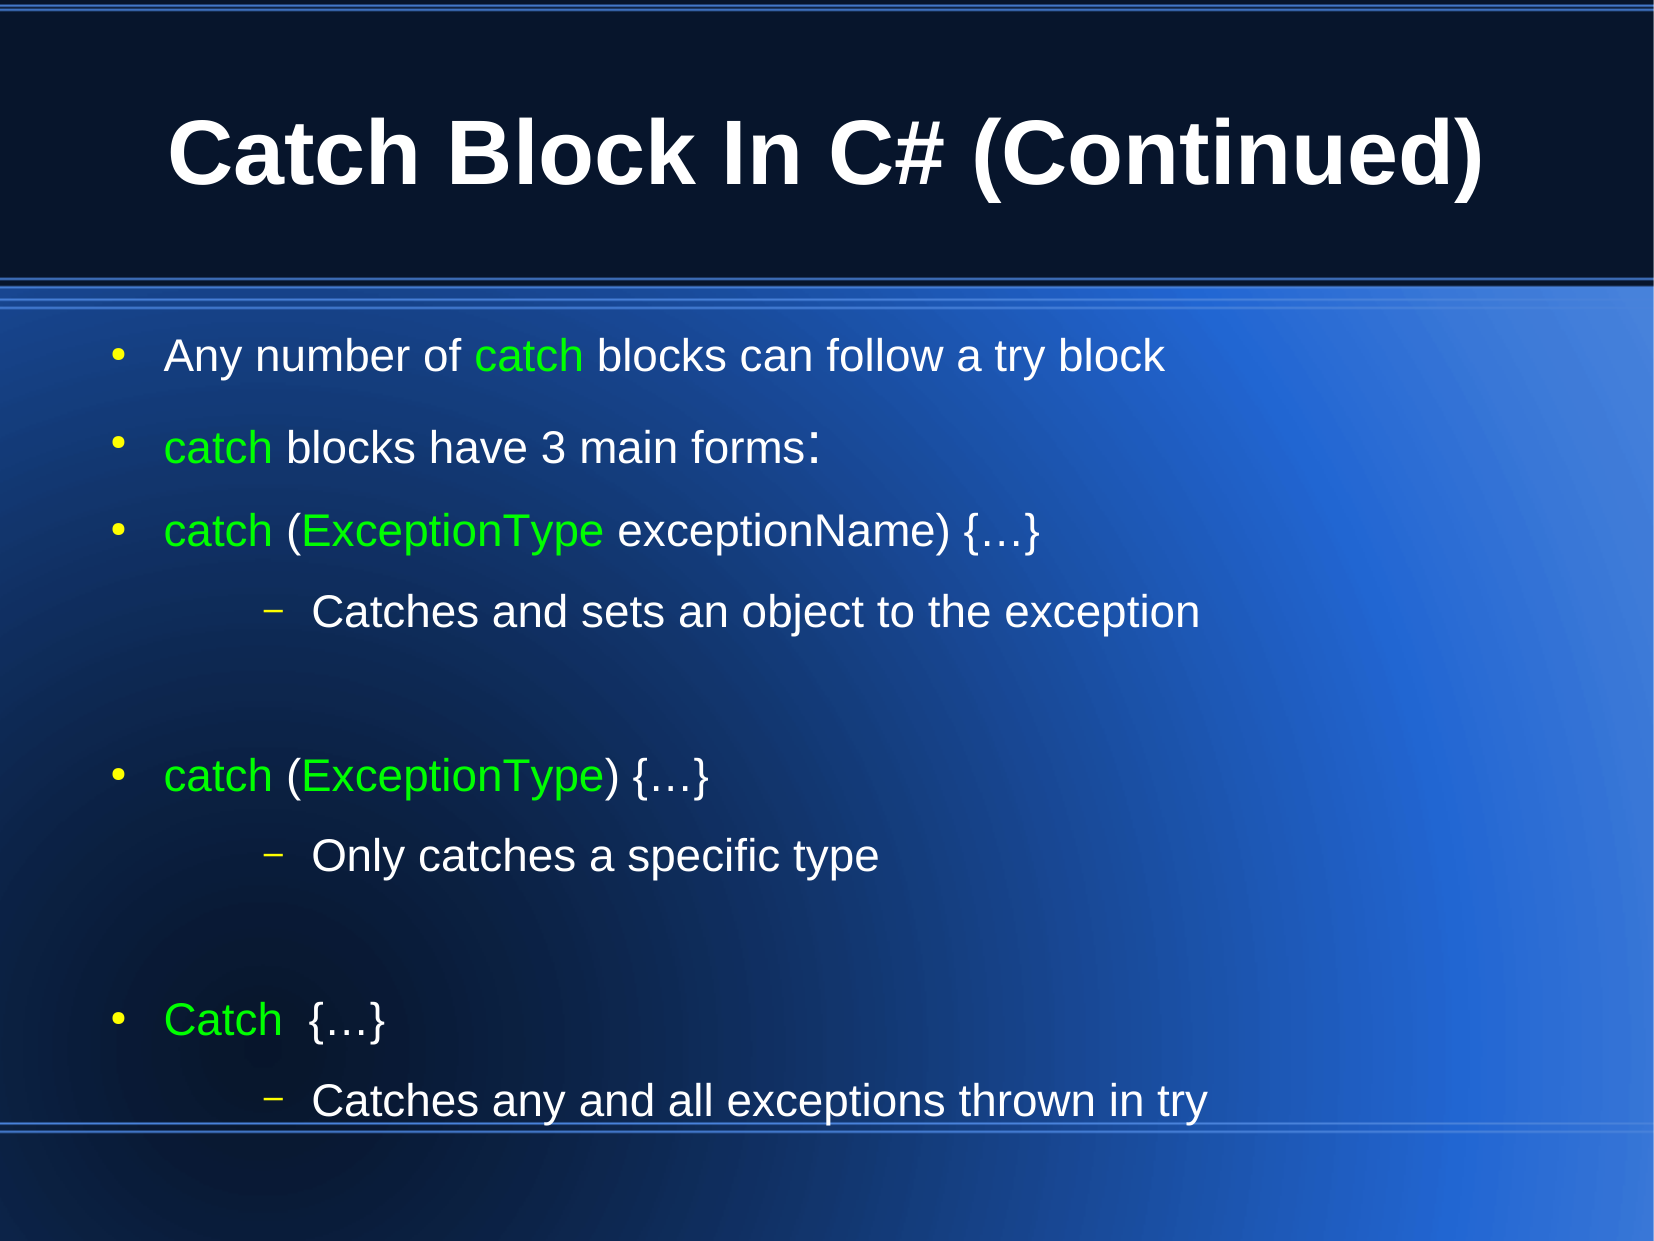

# Catch Block In C# (Continued)
Any number of catch blocks can follow a try block
catch blocks have 3 main forms:
catch (ExceptionType exceptionName) {…}
Catches and sets an object to the exception
catch (ExceptionType) {…}
Only catches a specific type
Catch {…}
Catches any and all exceptions thrown in try